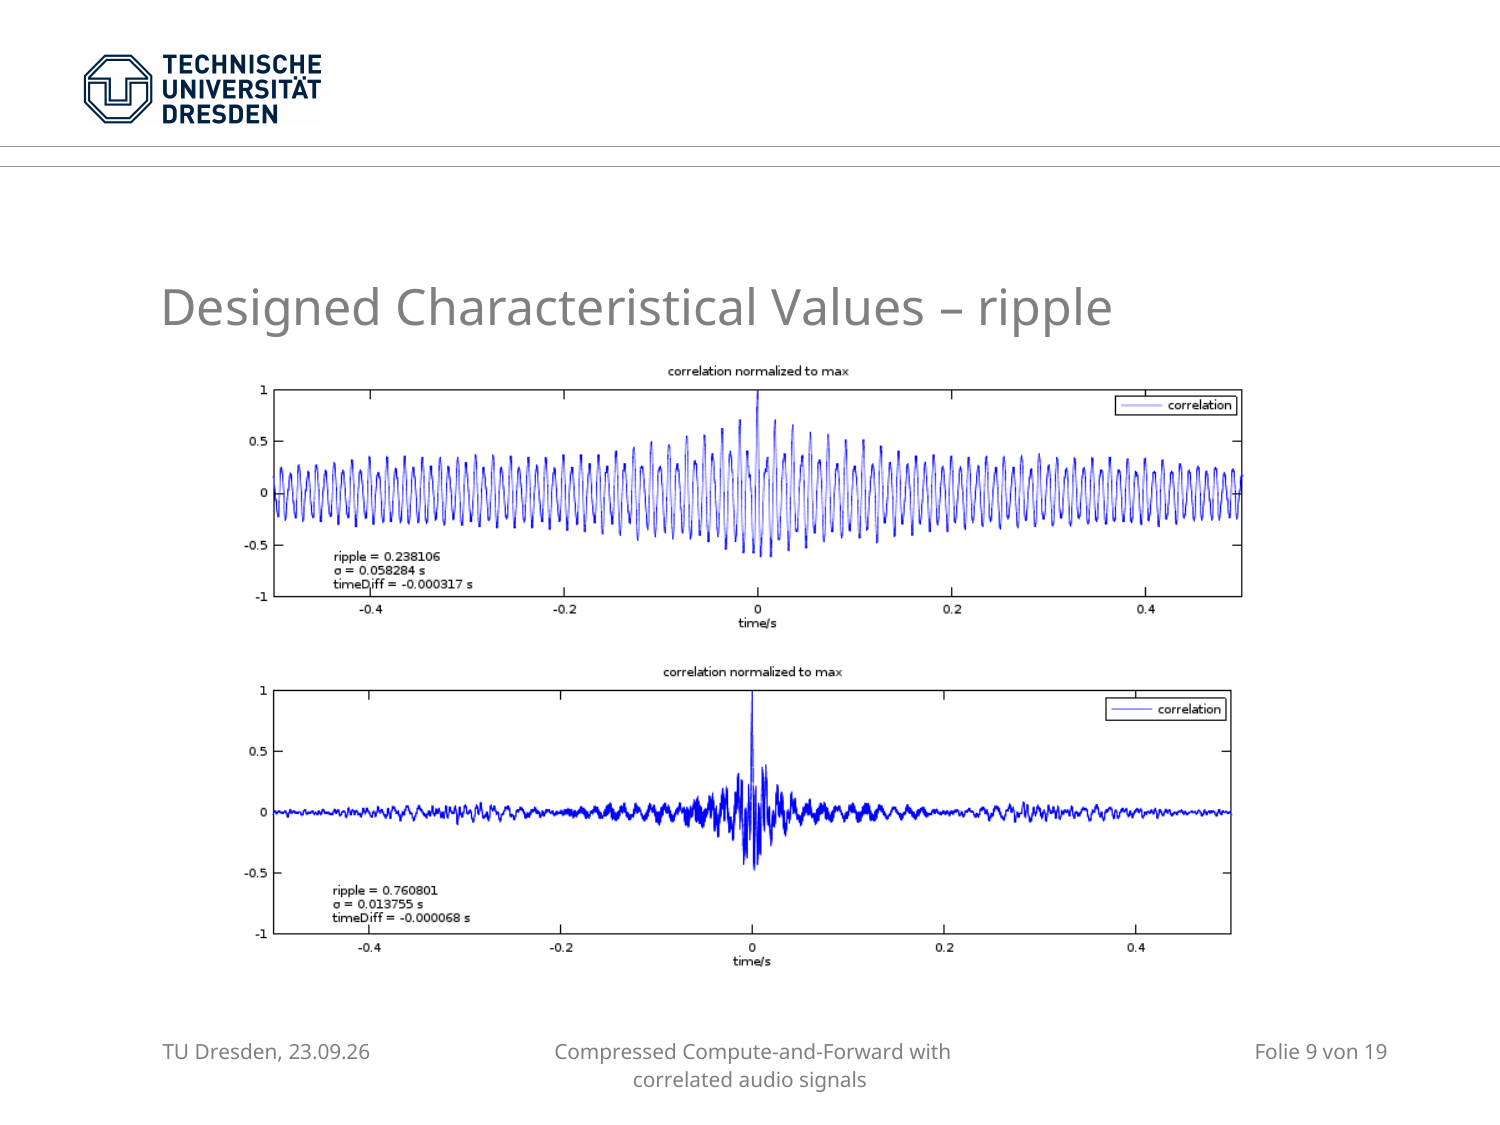

# Designed Characteristical Values – ripple
9